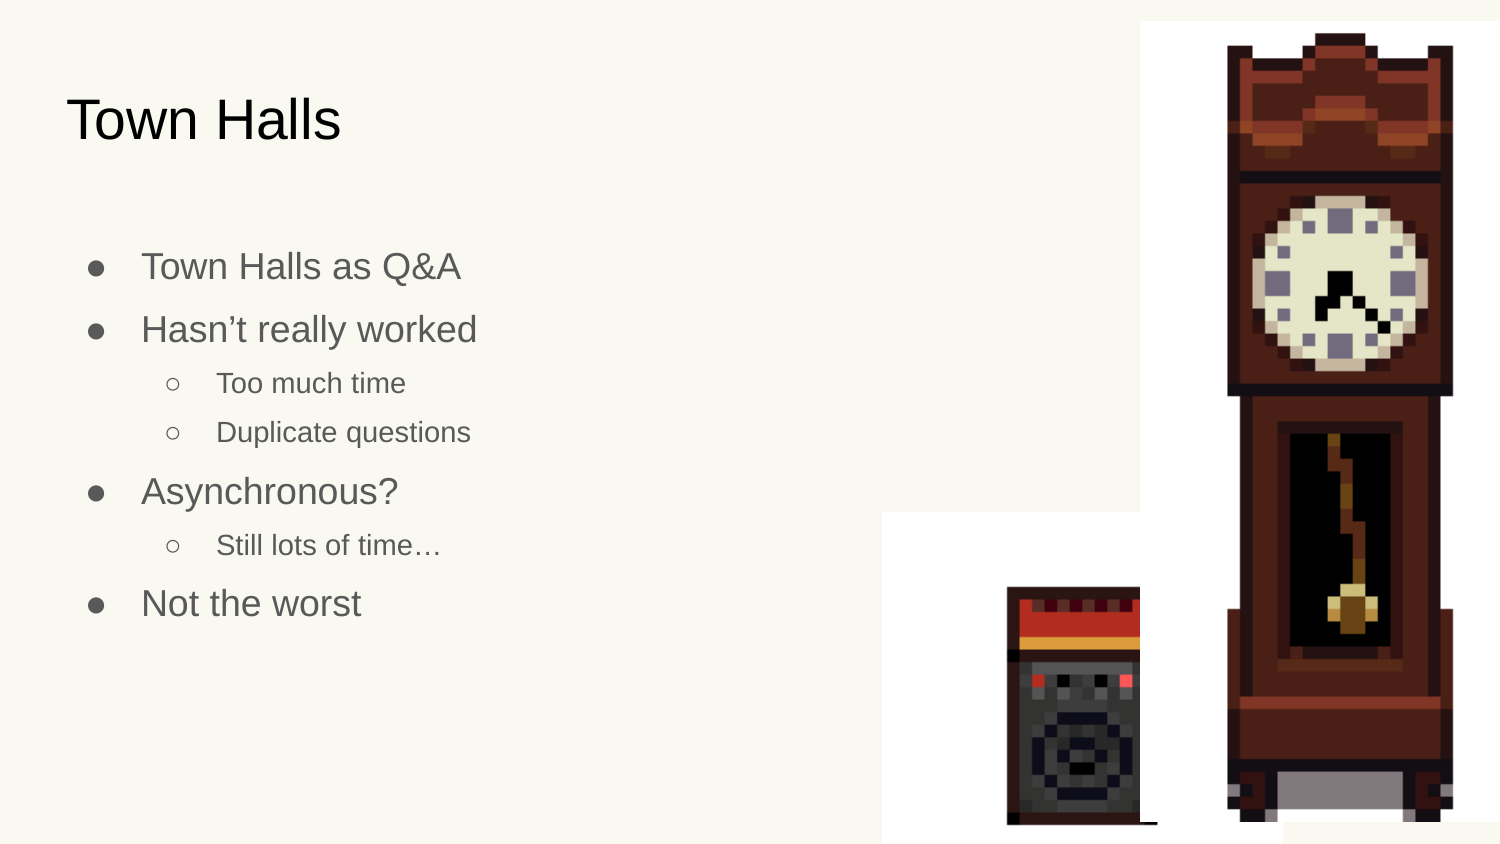

# Town Halls
Town Halls as Q&A
Hasn’t really worked
Too much time
Duplicate questions
Asynchronous?
Still lots of time…
Not the worst